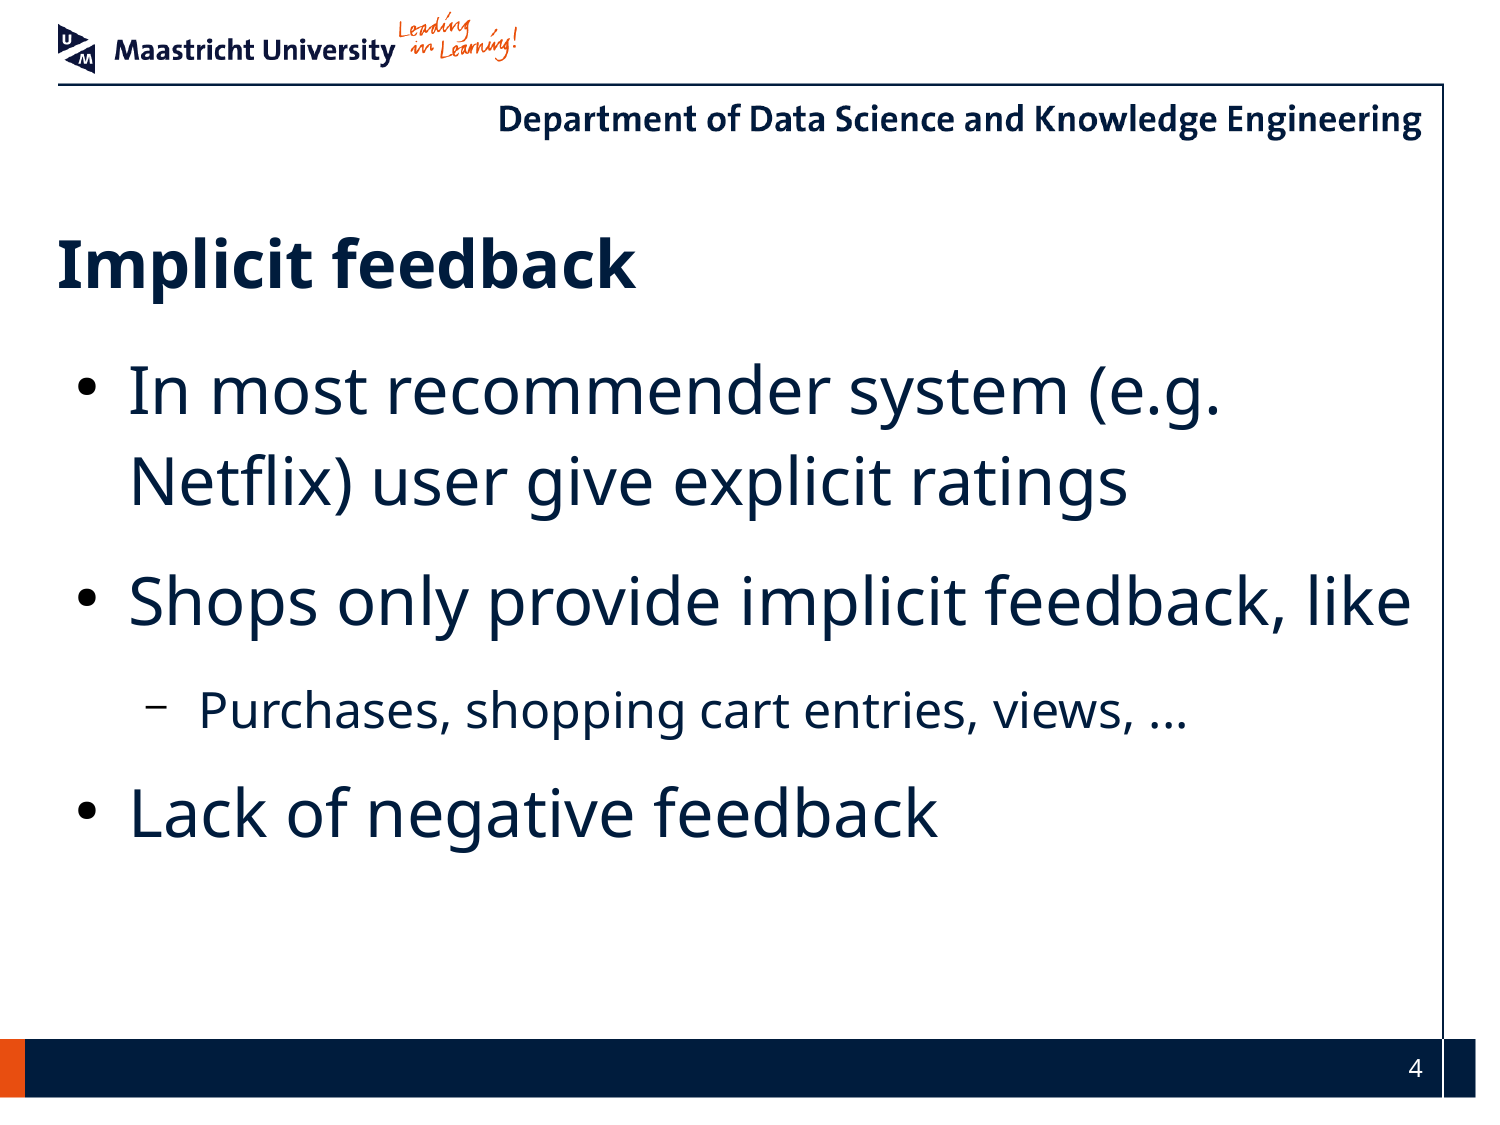

# Implicit feedback
In most recommender system (e.g. Netflix) user give explicit ratings
Shops only provide implicit feedback, like
Purchases, shopping cart entries, views, ...
Lack of negative feedback